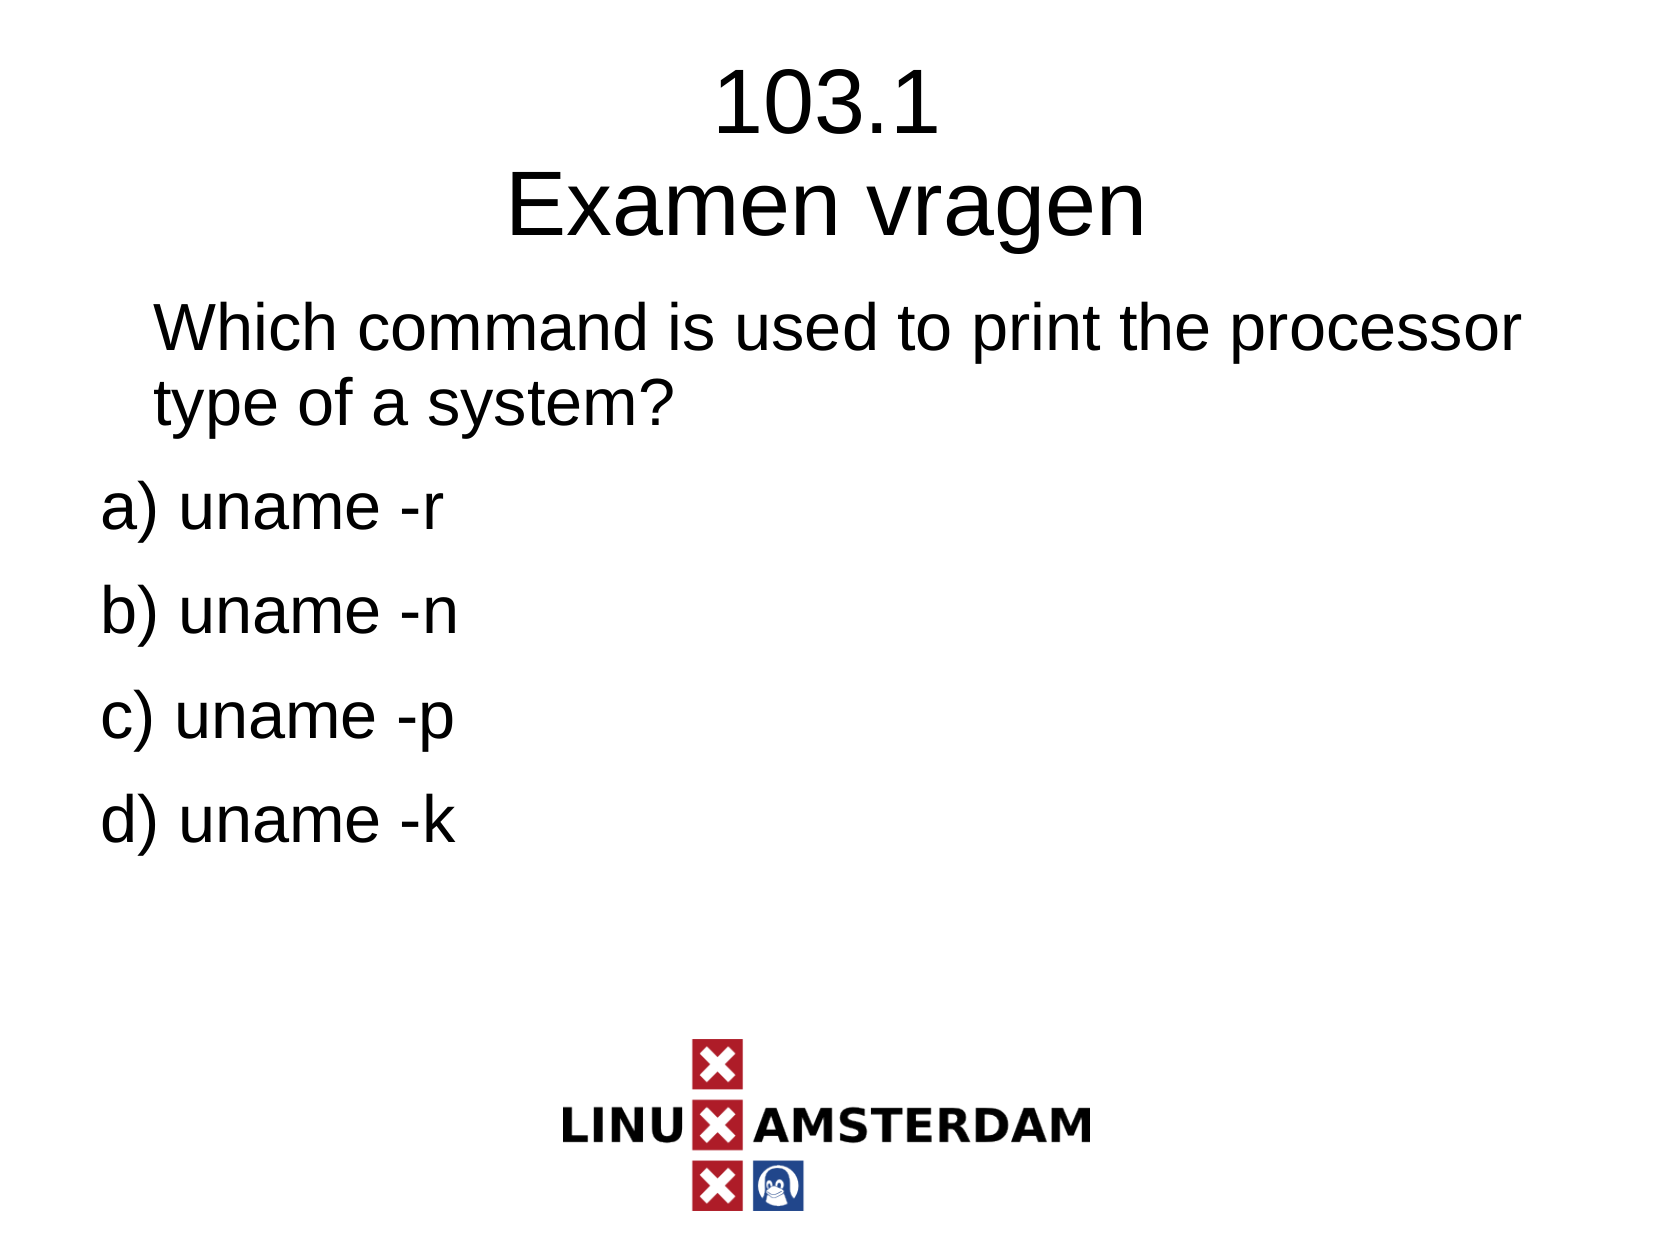

# 103.1 Examen vragen
Which command is used to print the processor type of a system?
 uname -r
 uname -n
 uname -p
 uname -k